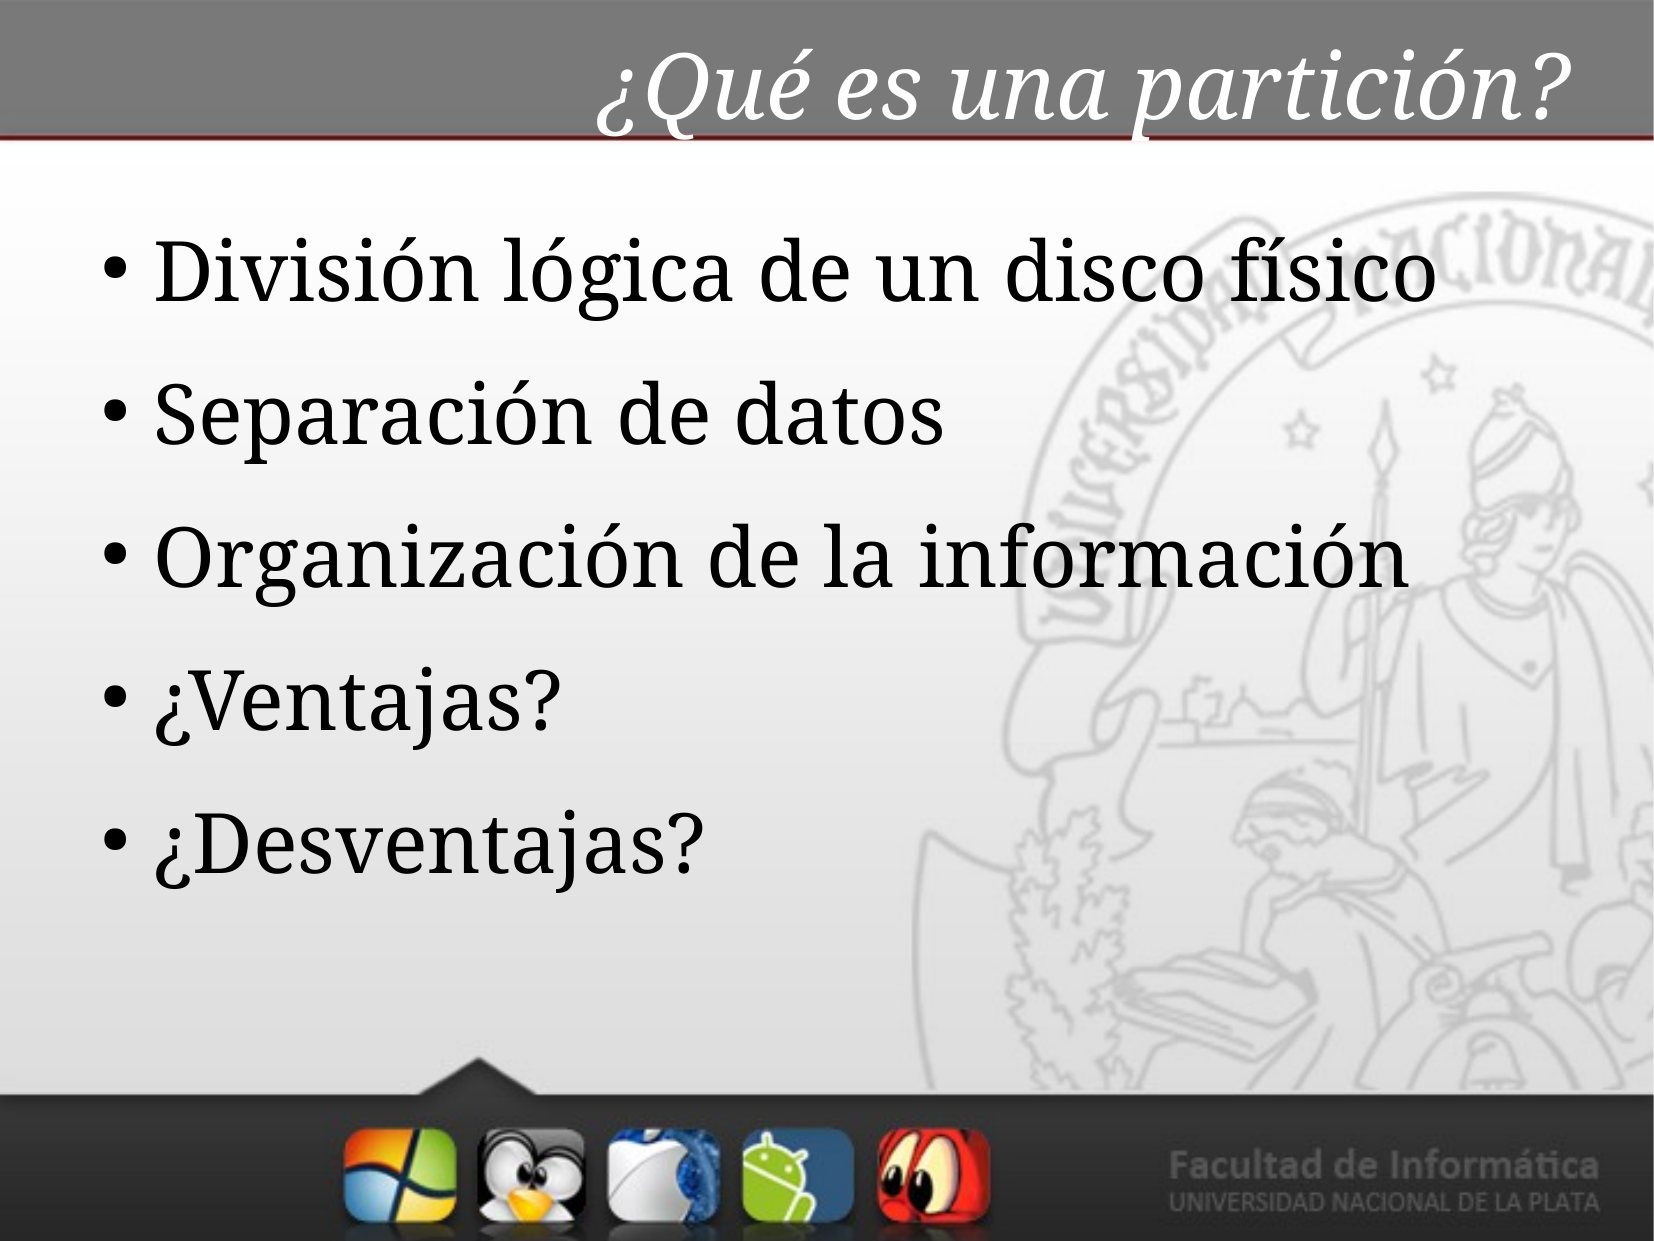

# ¿Qué es una partición?
División lógica de un disco físico
Separación de datos
Organización de la información
¿Ventajas?
¿Desventajas?